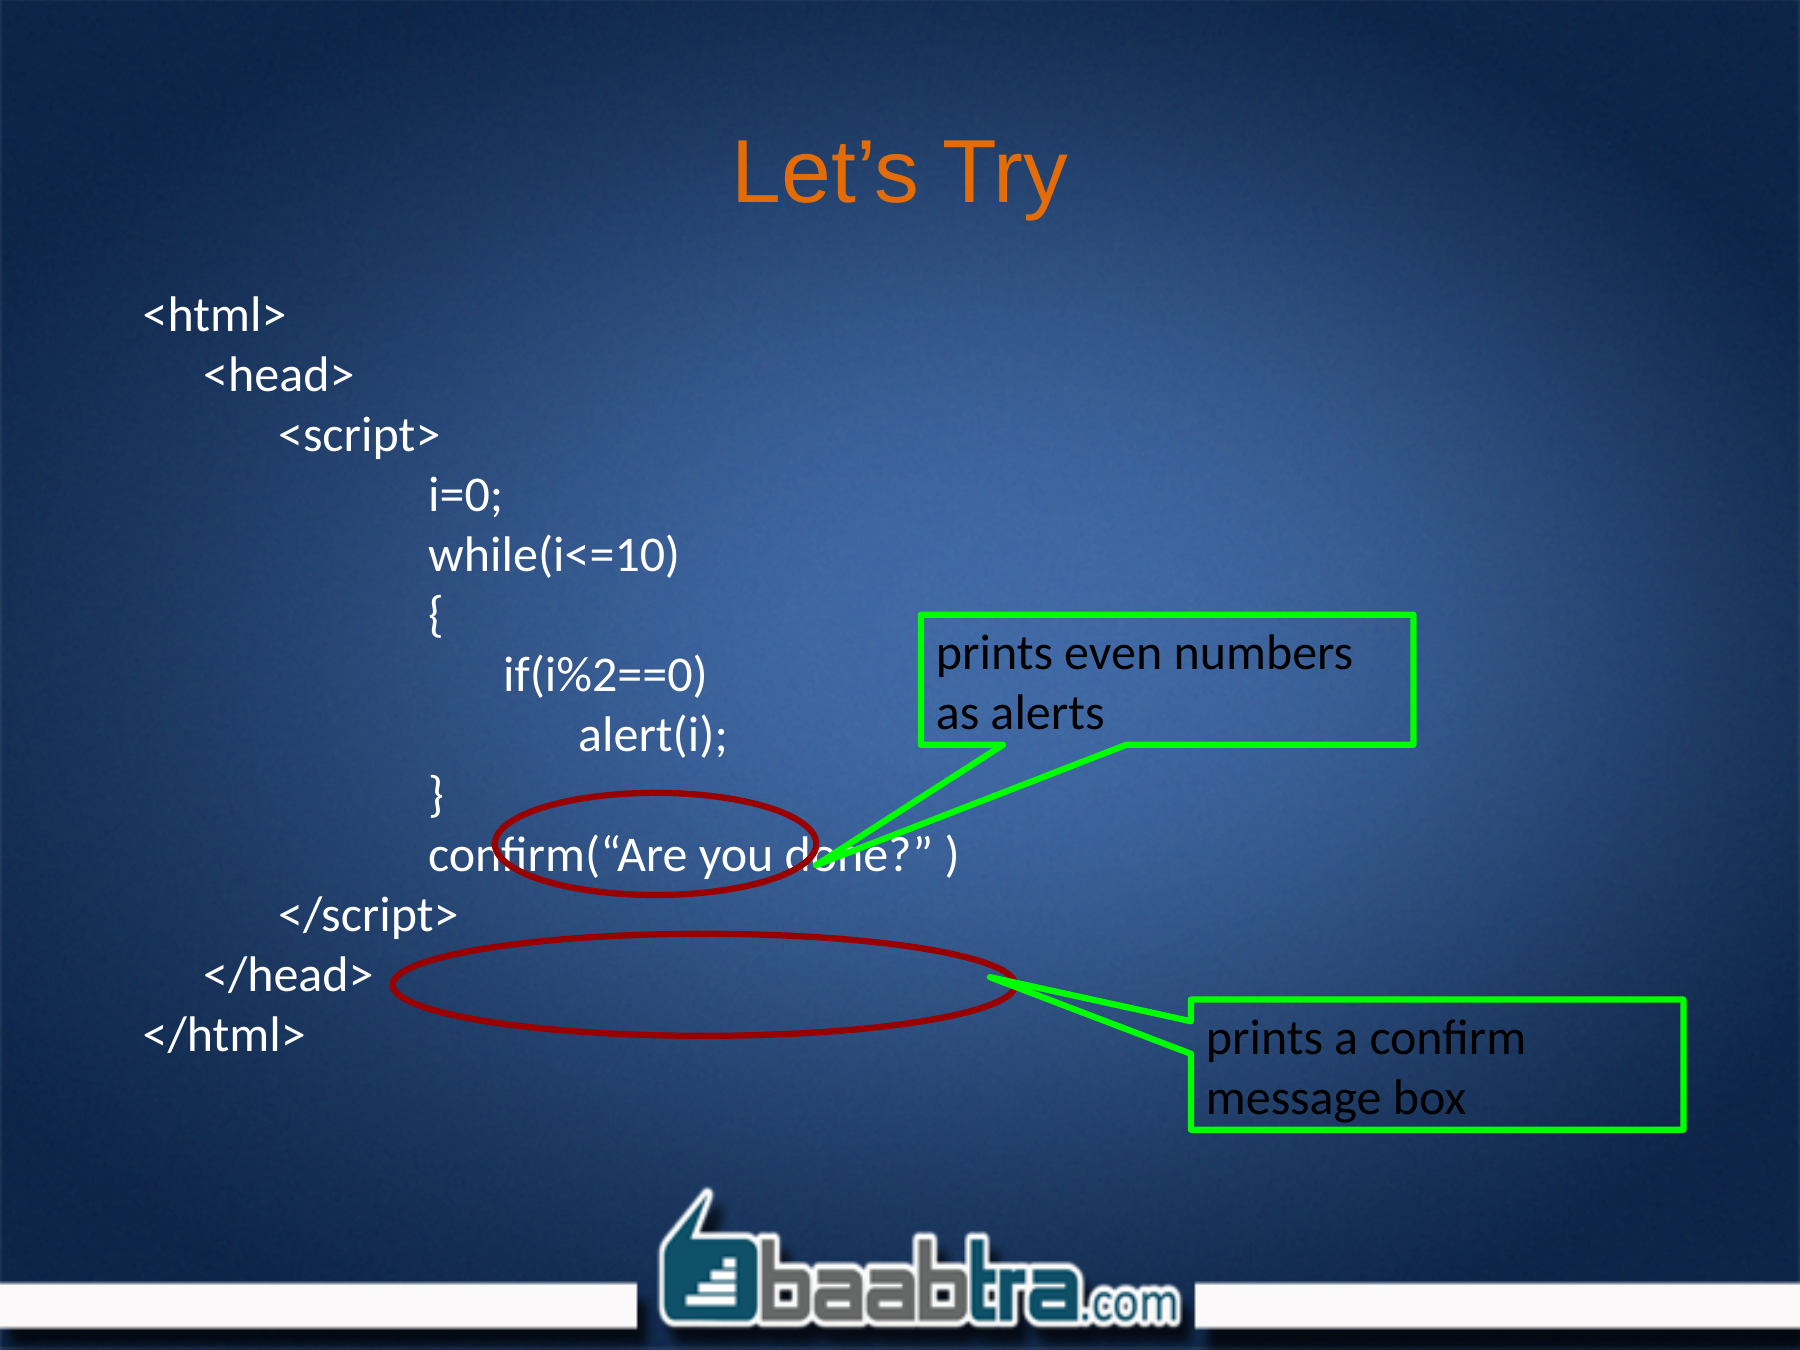

Let’s Try
# <html>
<head>
<script>
i=0;
while(i<=10)
{
if(i%2==0)
alert(i);
}
confirm(“Are you done?” )
</script>
</head>
</html>
prints even numbers as alerts
prints a confirm message box